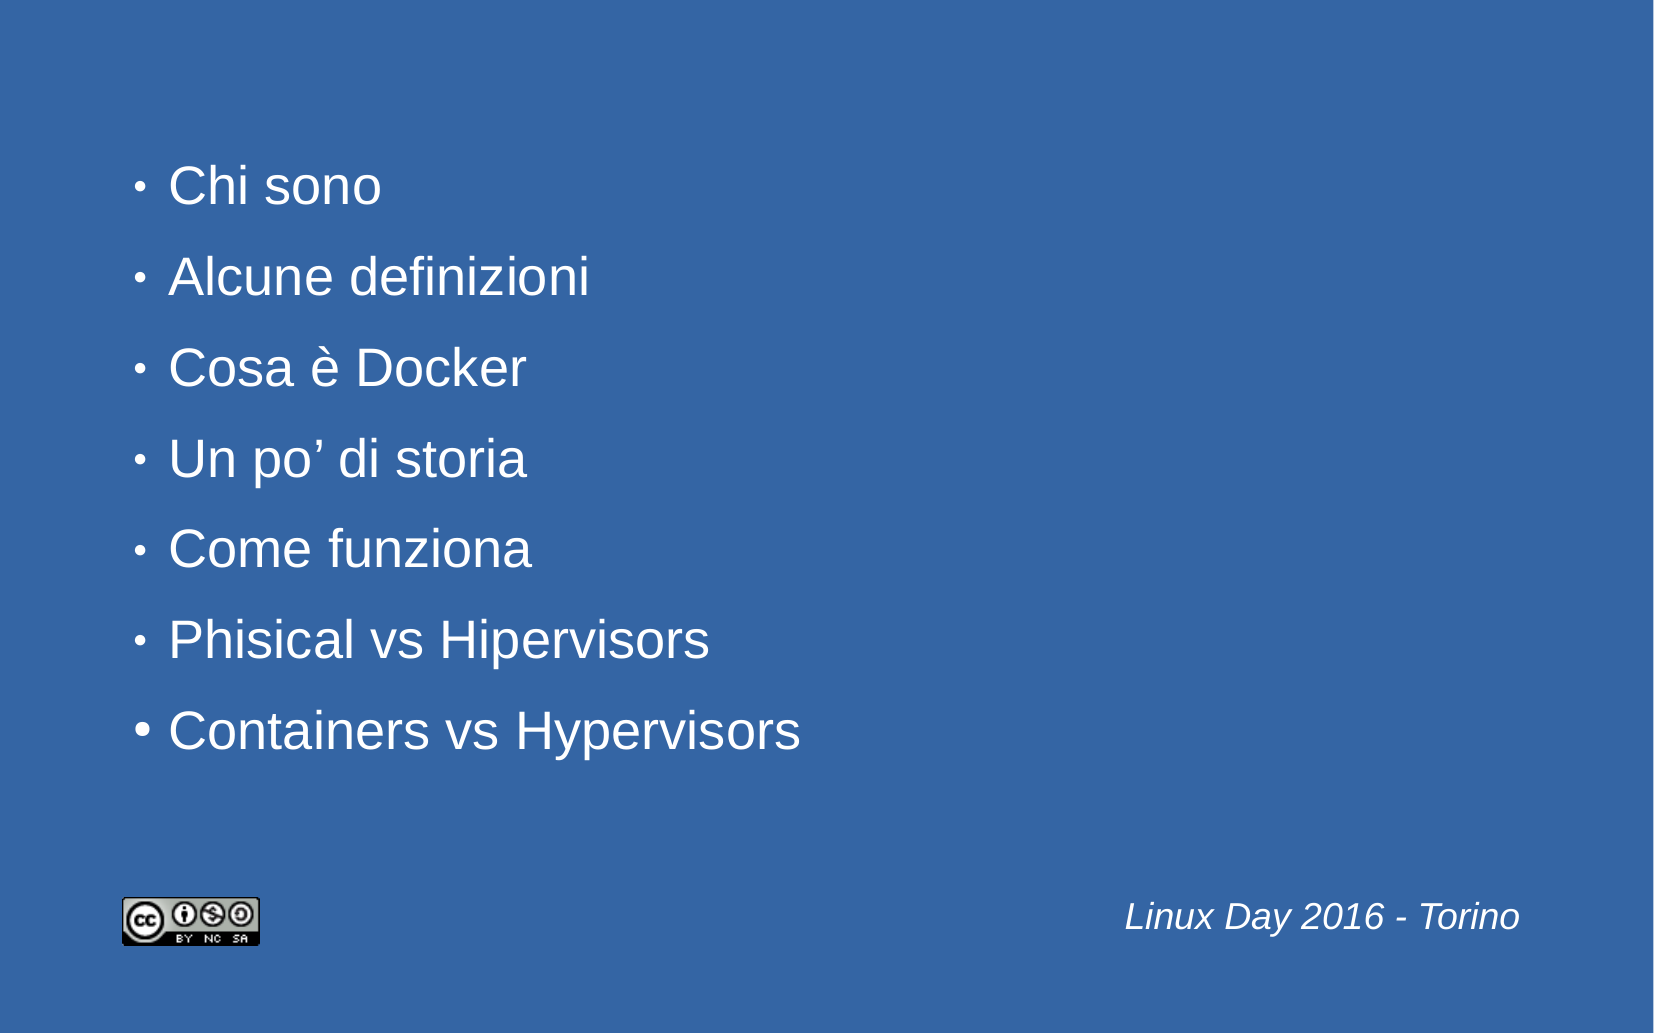

Chi sono
Alcune definizioni
Cosa è Docker
Un po’ di storia
Come funziona
Phisical vs Hipervisors
Containers vs Hypervisors
Linux Day 2016 - Torino